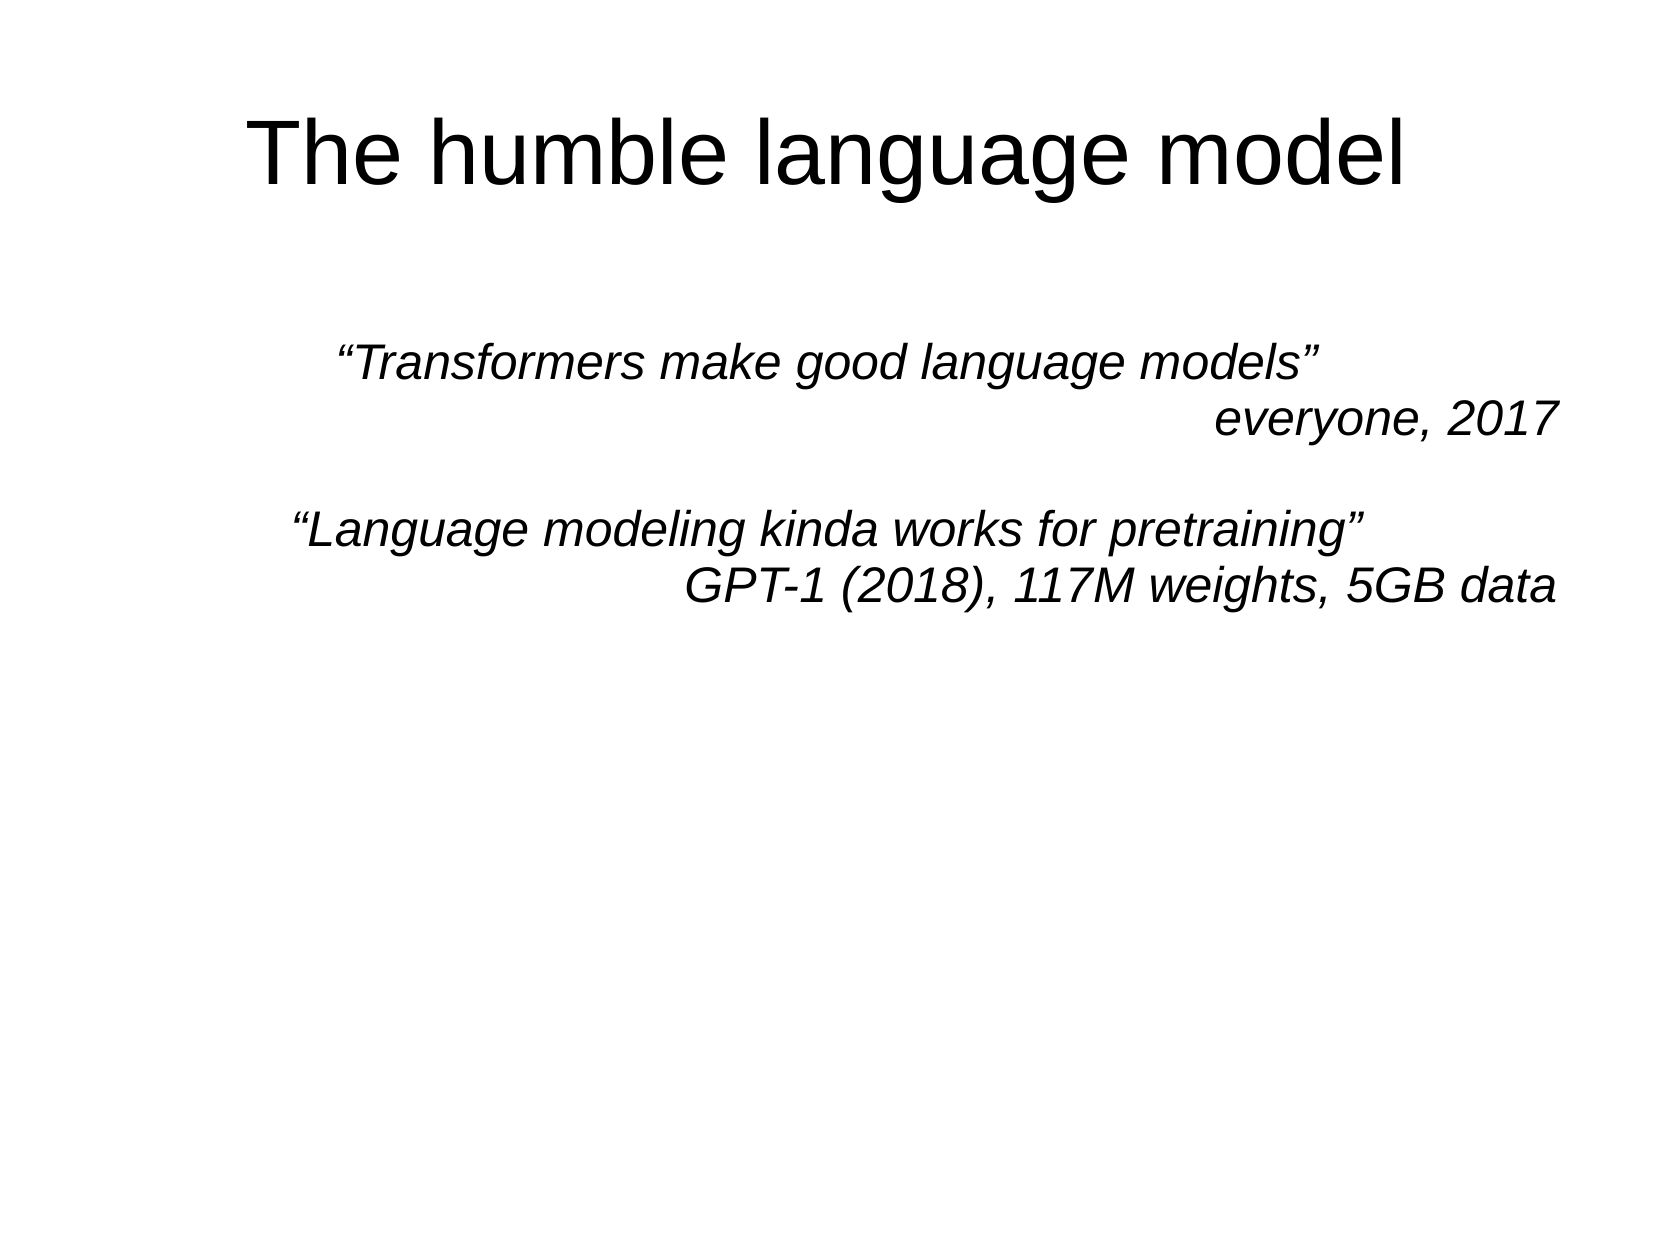

# The humble language model
“Transformers make good language models”
 everyone, 2017
“Language modeling kinda works for pretraining”
 GPT-1 (2018), 117M weights, 5GB data
“Language models can do simple tasks without explicit training”
 GPT-2 (2019), 1500M weights, 40GB data
 What if we make it larger?
 GPT-3 (2020), 175,000M weights, ~45,000 GB data